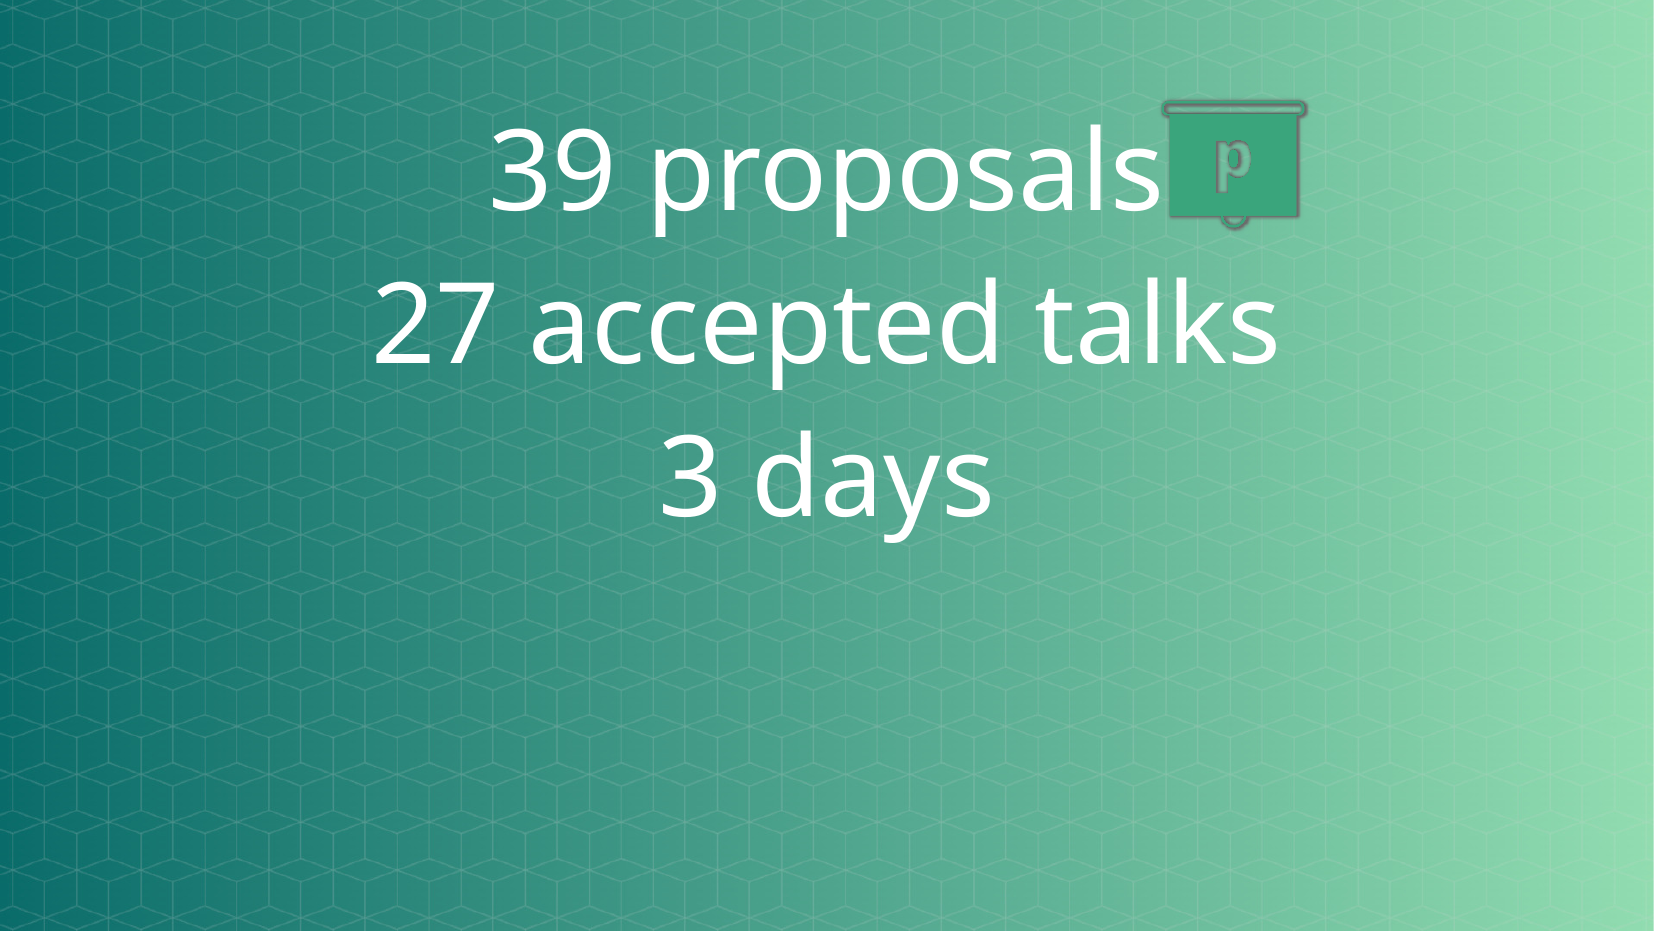

39 proposals
27 accepted talks
3 days